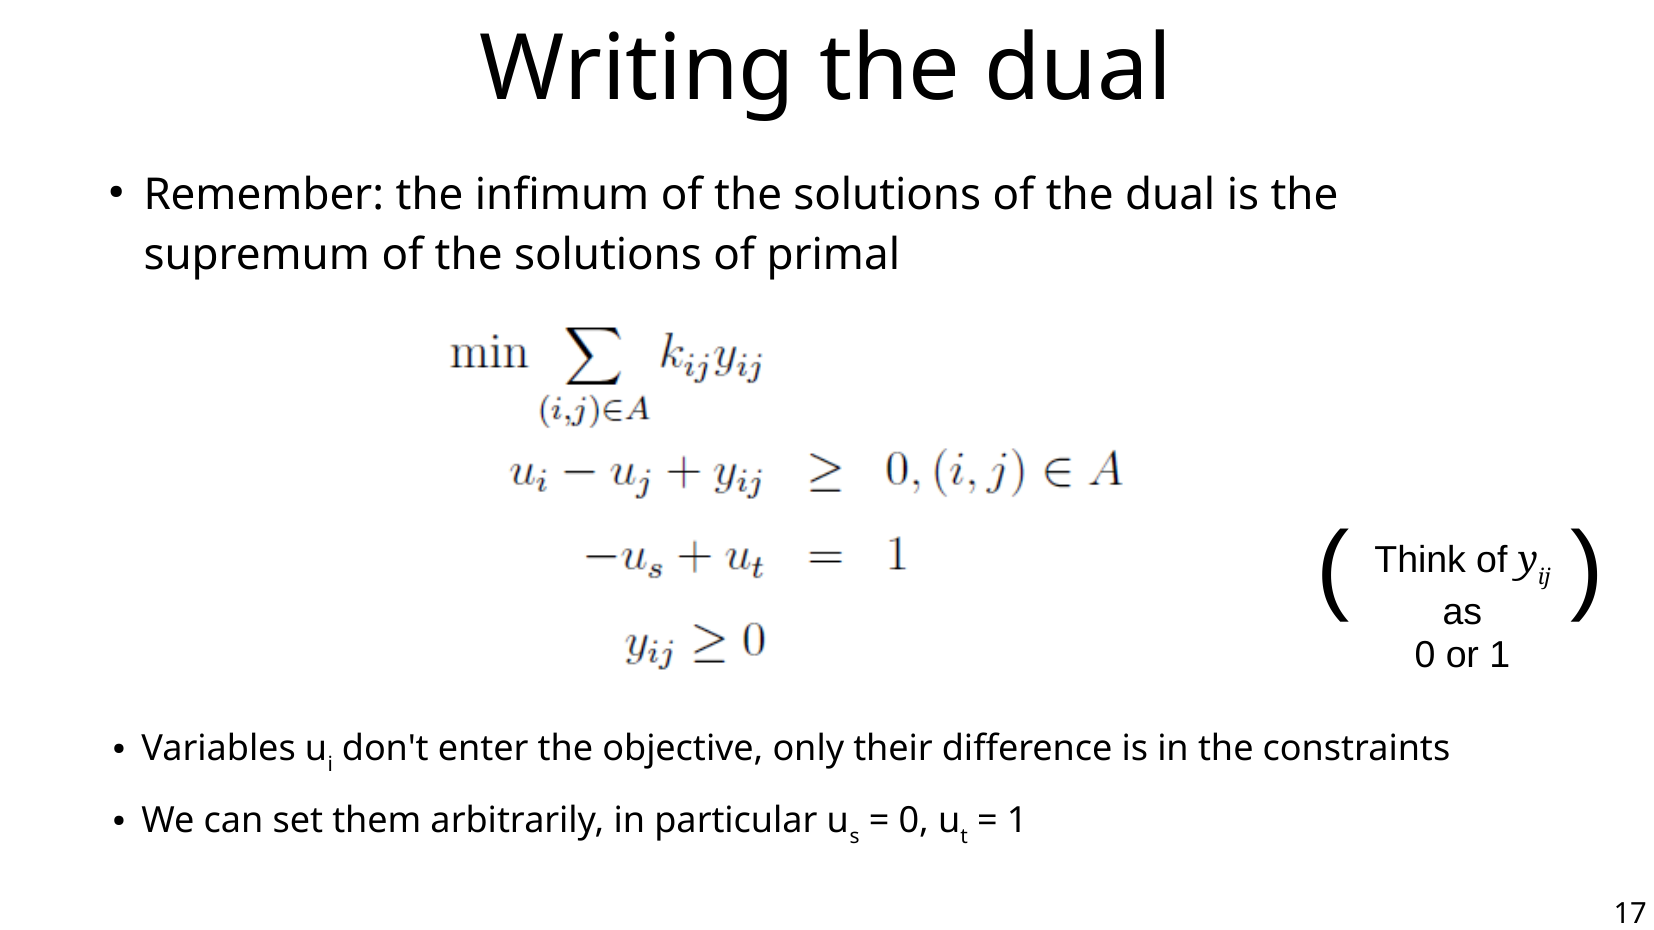

# Writing the dual
Remember: the infimum of the solutions of the dual is the supremum of the solutions of primal
(
)
Think of yij as
0 or 1
Variables ui don't enter the objective, only their difference is in the constraints
We can set them arbitrarily, in particular us = 0, ut = 1
17